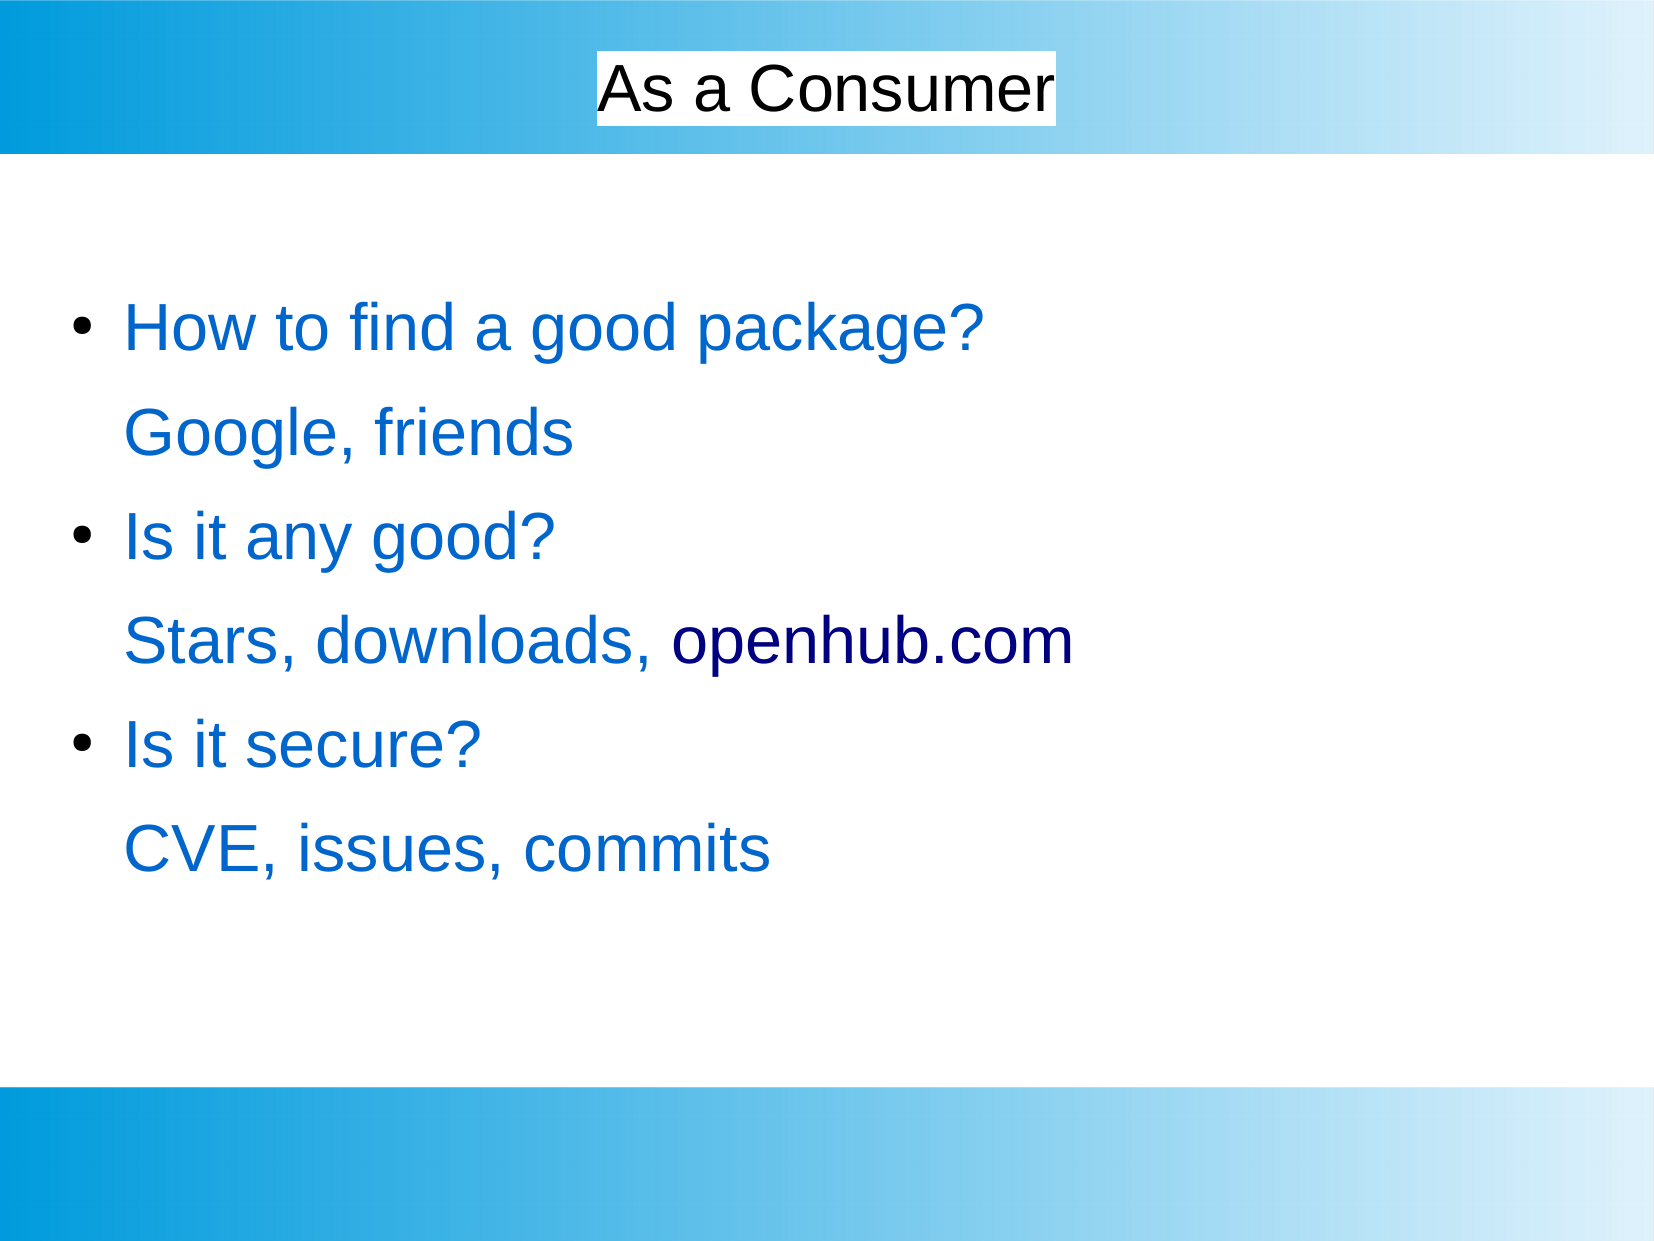

As a Consumer
# How to find a good package?
Google, friends
Is it any good?
Stars, downloads, openhub.com
Is it secure?
CVE, issues, commits